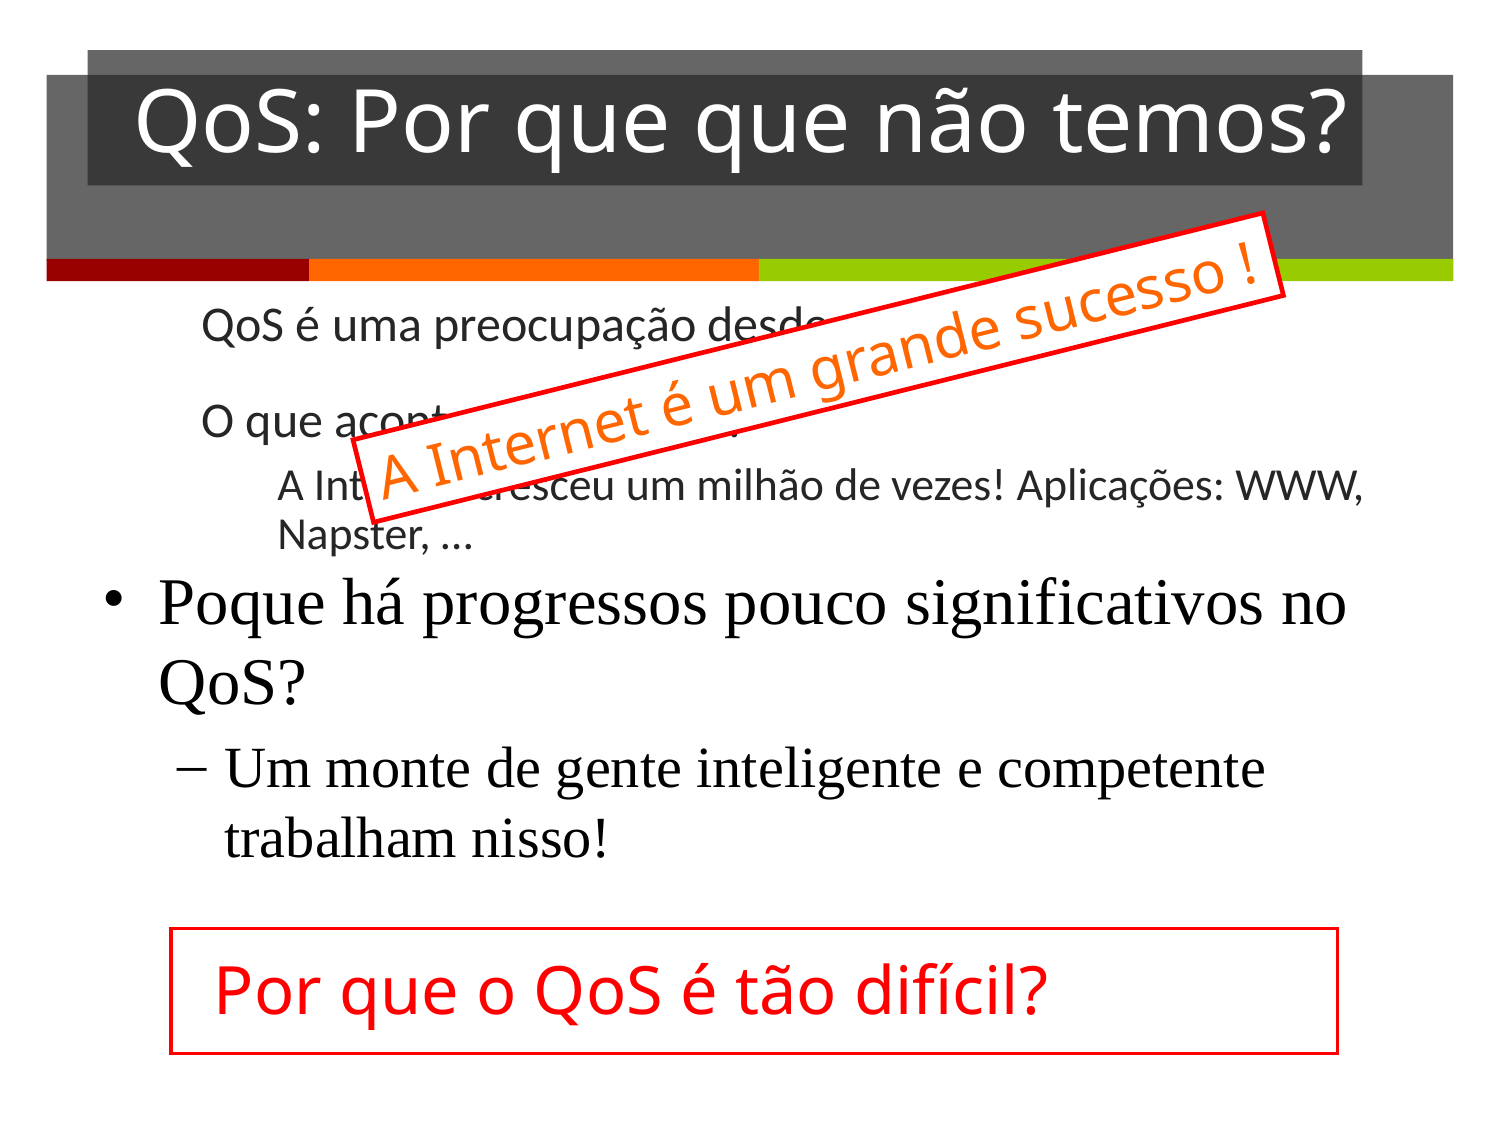

# QoS: Por que que não temos?
QoS é uma preocupação desde os anos 80.
O que aconteceu desde aí?
A Internet cresceu um milhão de vezes! Aplicações: WWW, Napster, …
A Internet é um grande sucesso !
Poque há progressos pouco significativos no QoS?
Um monte de gente inteligente e competente trabalham nisso!
Por que o QoS é tão difícil?